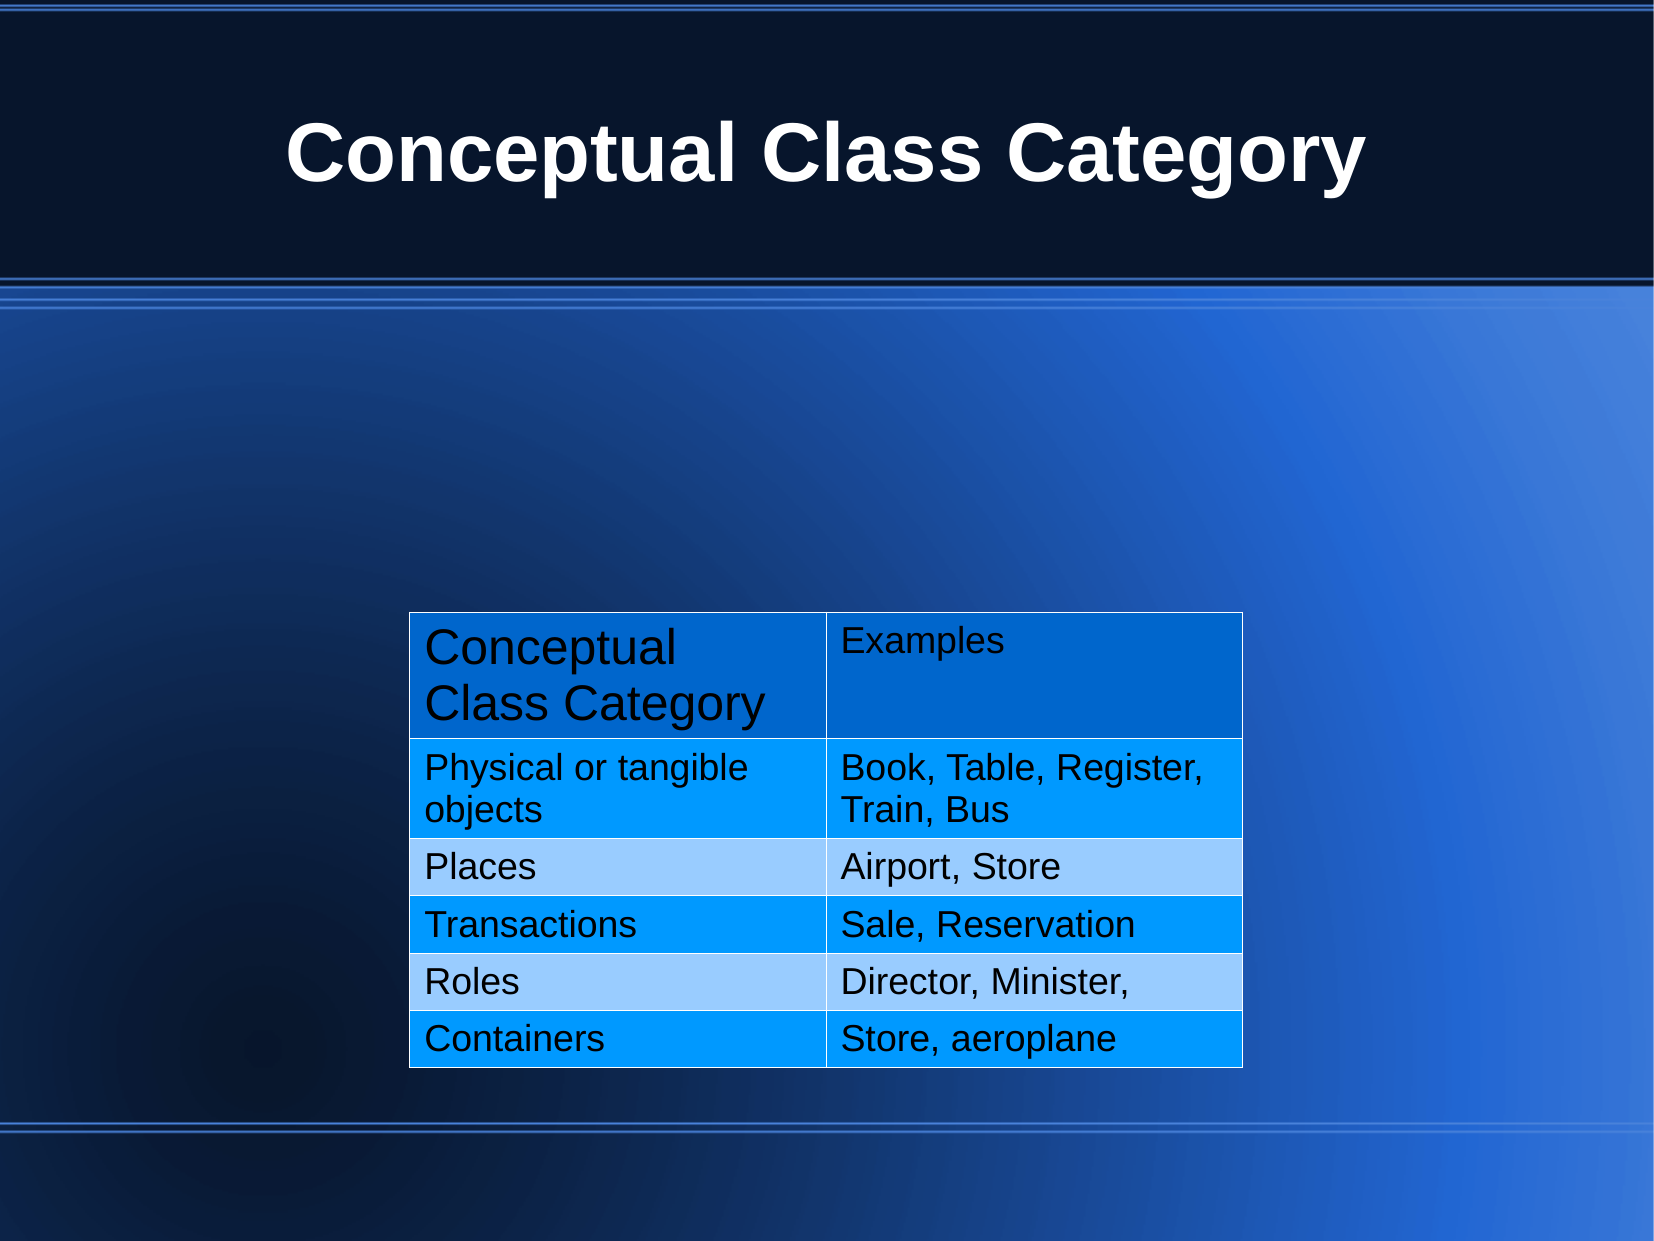

# Conceptual Class Category
| Conceptual Class Category | Examples |
| --- | --- |
| Physical or tangible objects | Book, Table, Register, Train, Bus |
| Places | Airport, Store |
| Transactions | Sale, Reservation |
| Roles | Director, Minister, |
| Containers | Store, aeroplane |